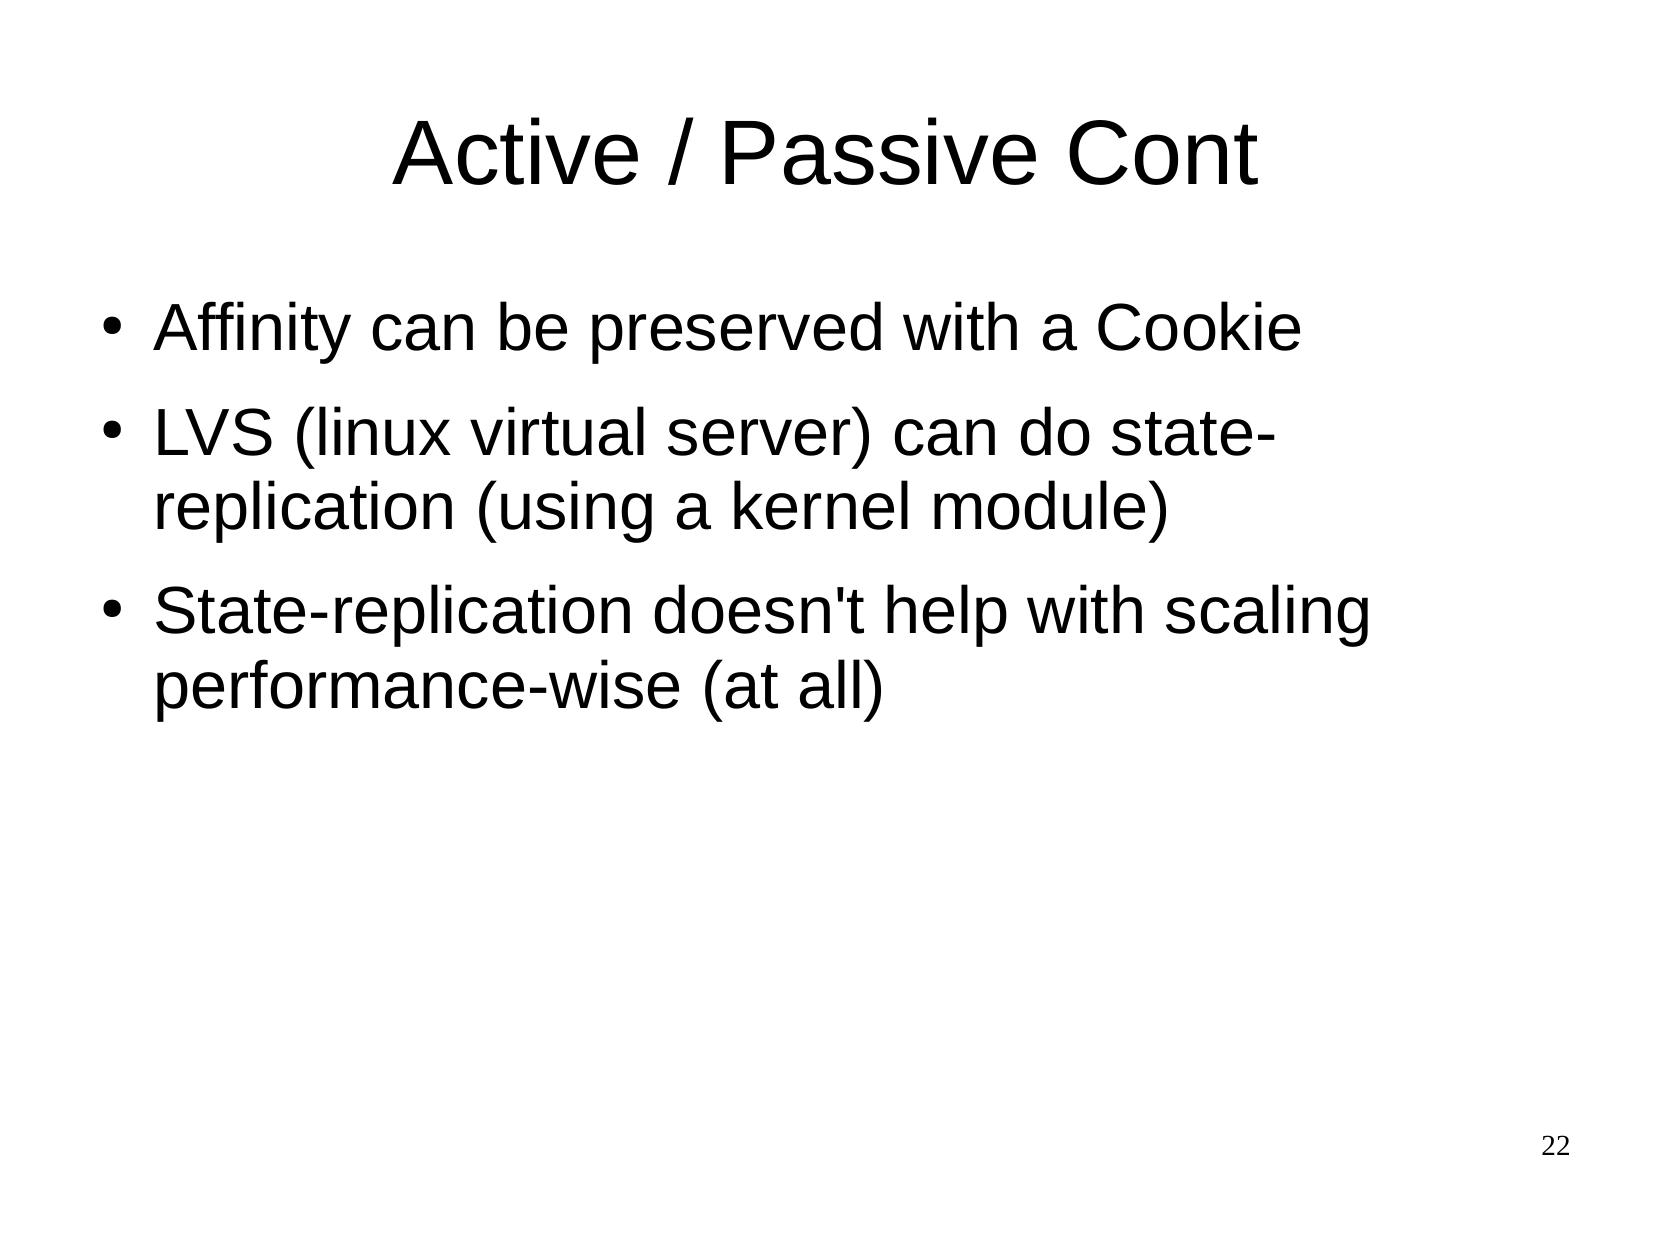

# Active / Passive Cont
Affinity can be preserved with a Cookie
LVS (linux virtual server) can do state-replication (using a kernel module)
State-replication doesn't help with scaling performance-wise (at all)
22